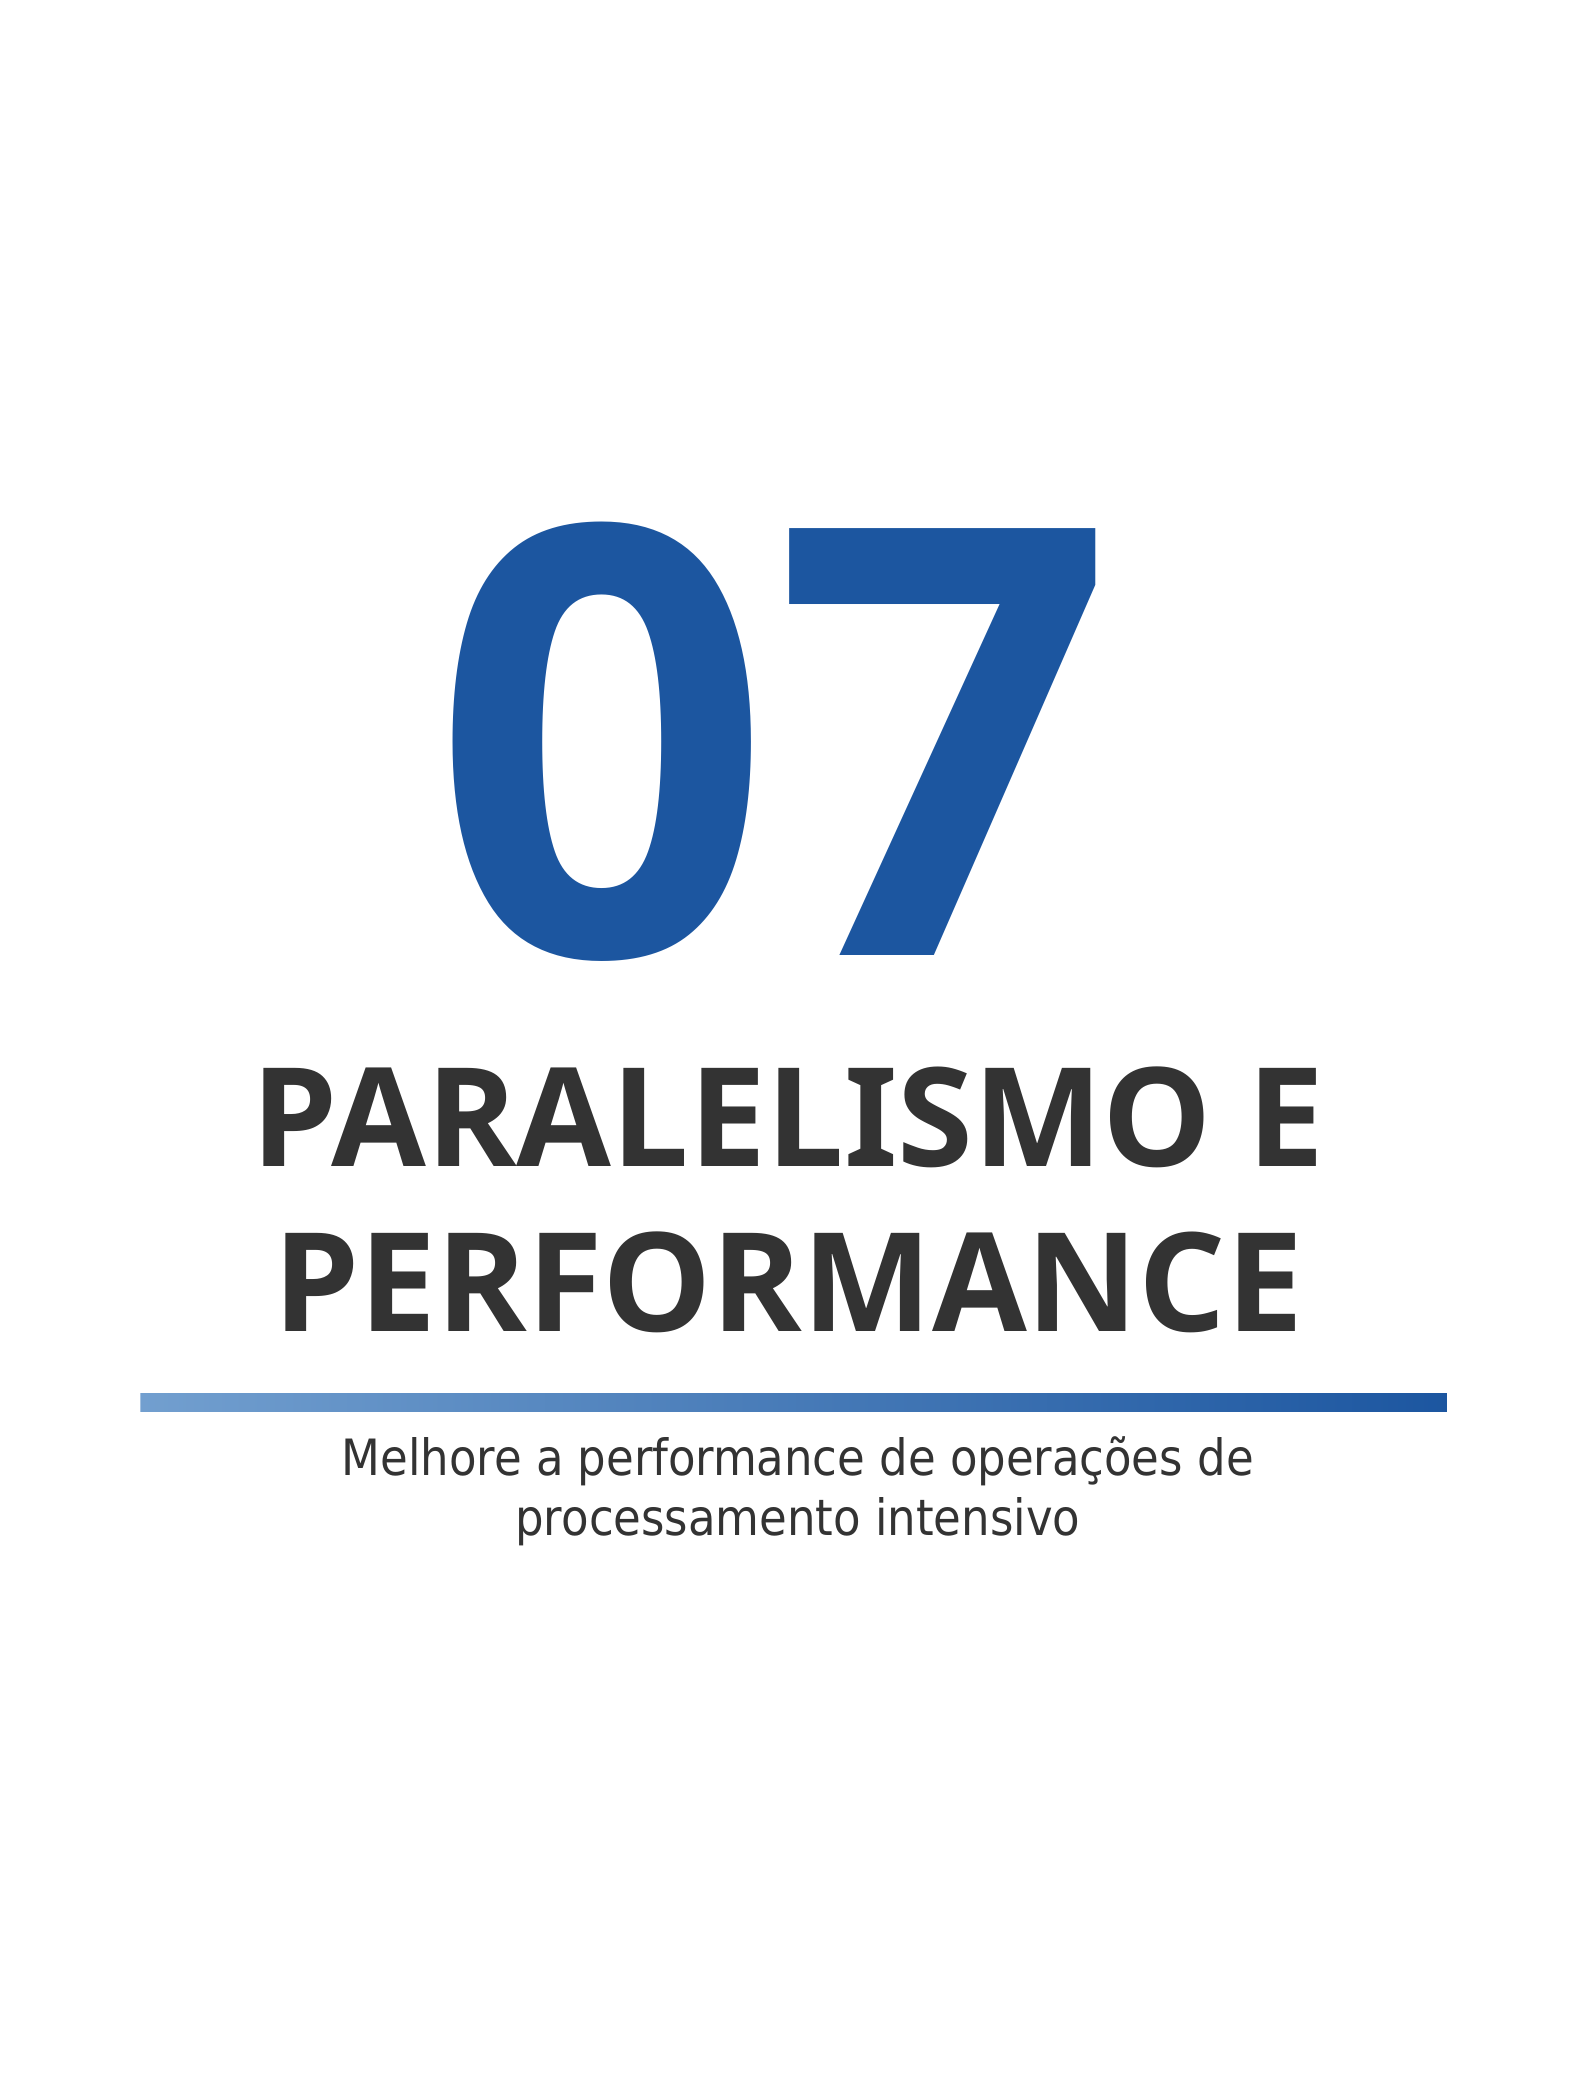

07
PARALELISMO E PERFORMANCE
Melhore a performance de operações de processamento intensivo
STREAM API JAVA - EDER FONSECA
17